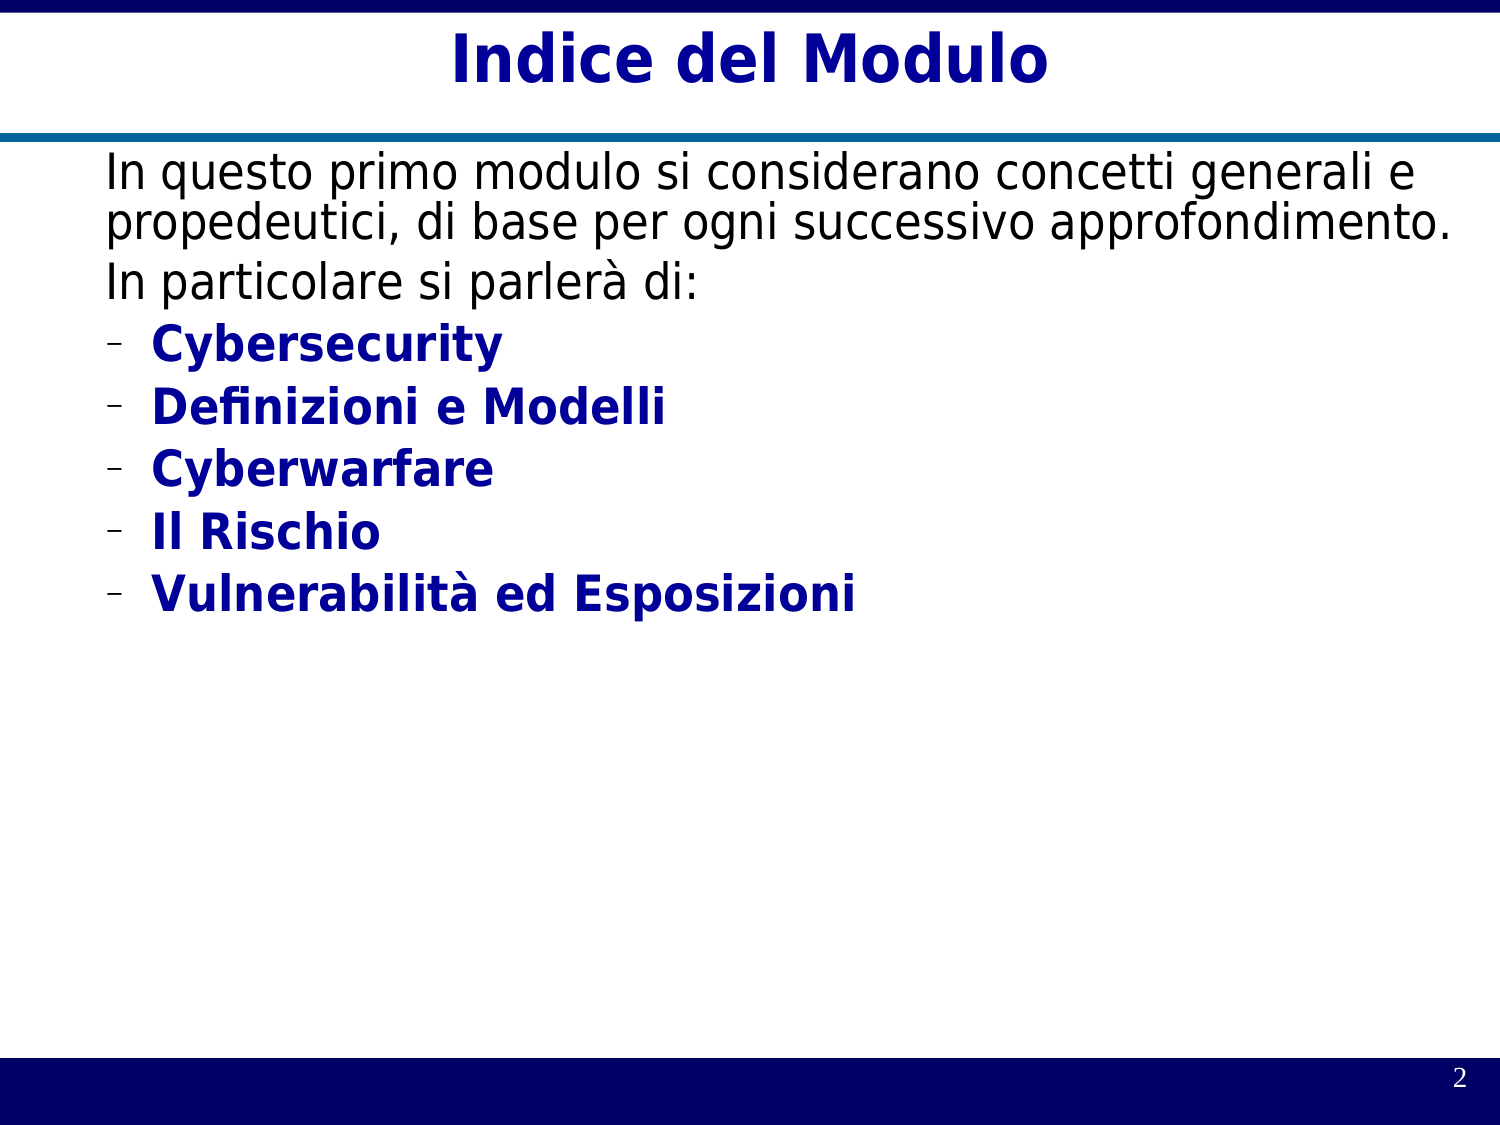

# Indice del Modulo
In questo primo modulo si considerano concetti generali e propedeutici, di base per ogni successivo approfondimento.
In particolare si parlerà di:
Cybersecurity
Definizioni e Modelli
Cyberwarfare
Il Rischio
Vulnerabilità ed Esposizioni